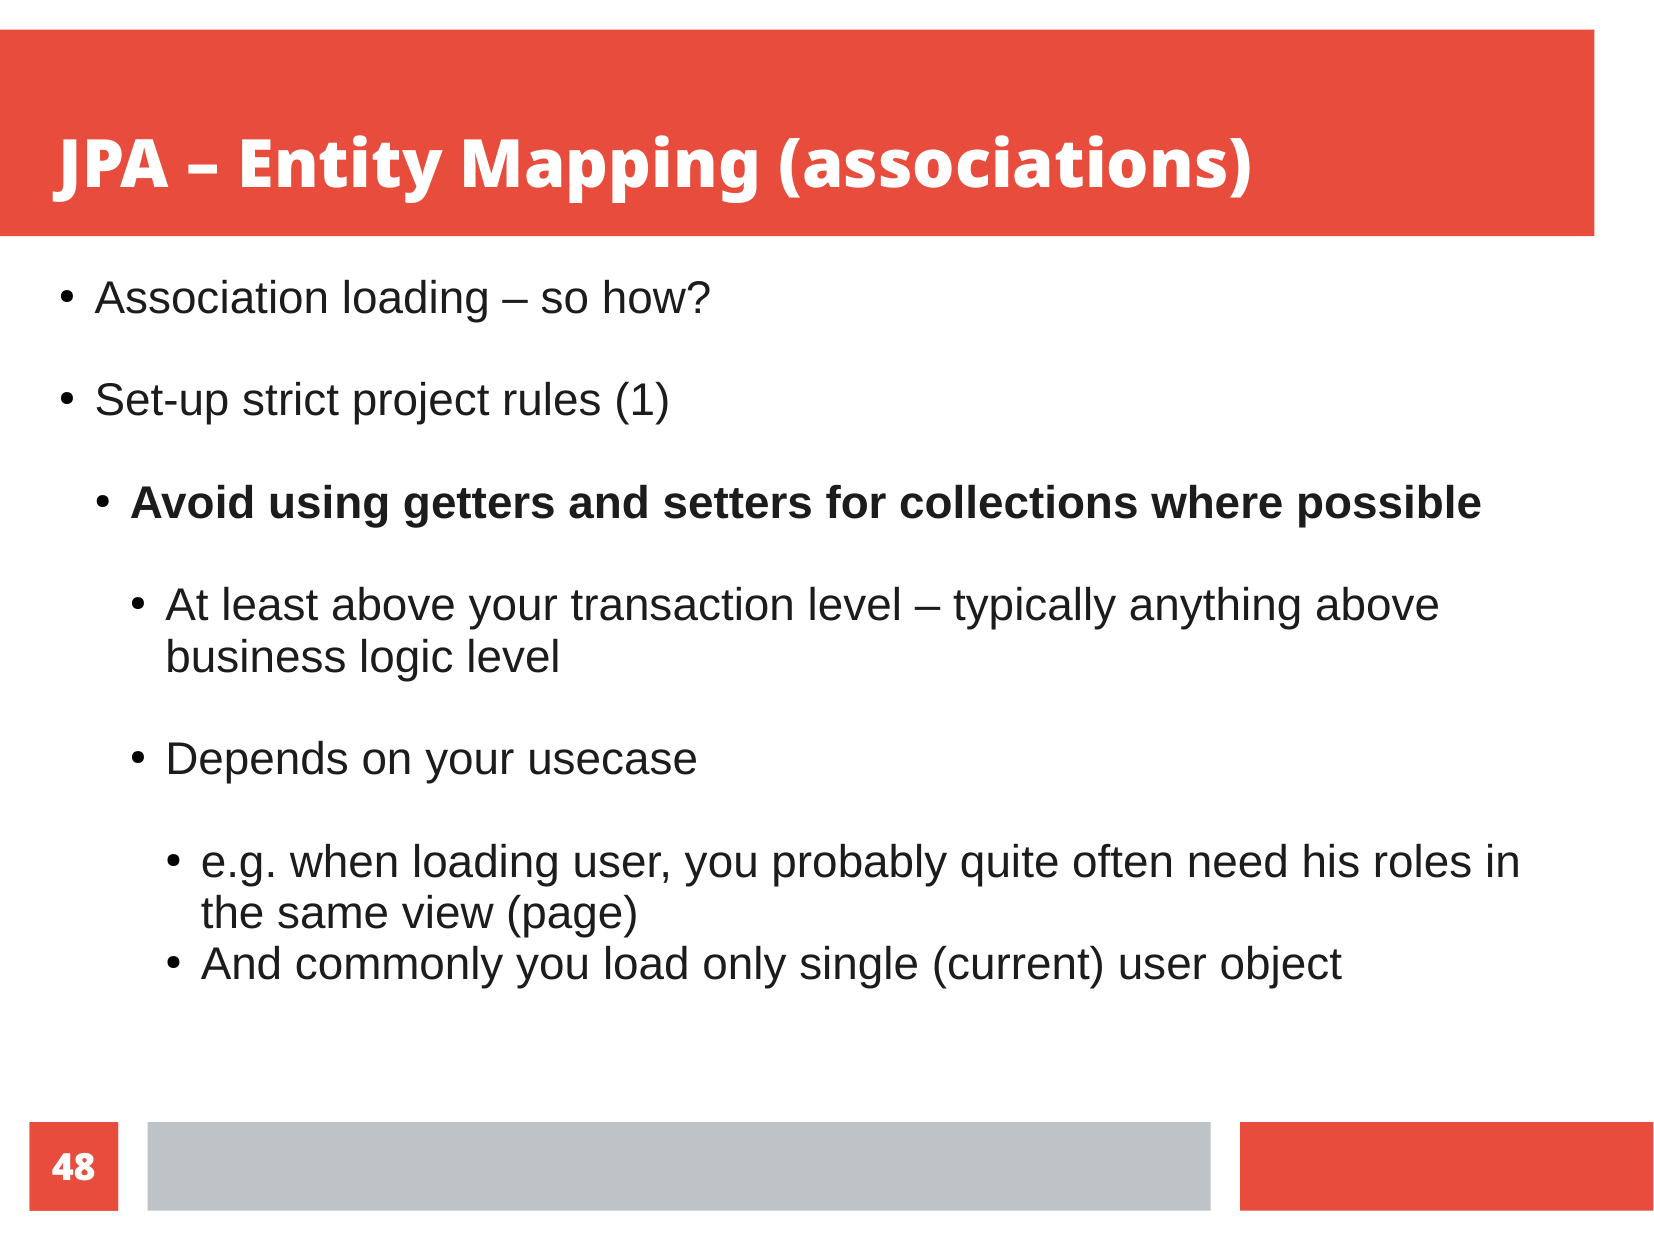

# JPA – Entity Mapping (associations)
Association loading – so how?
Set-up strict project rules (1)
Avoid using getters and setters for collections where possible
At least above your transaction level – typically anything above business logic level
Depends on your usecase
e.g. when loading user, you probably quite often need his roles in the same view (page)
And commonly you load only single (current) user object
48